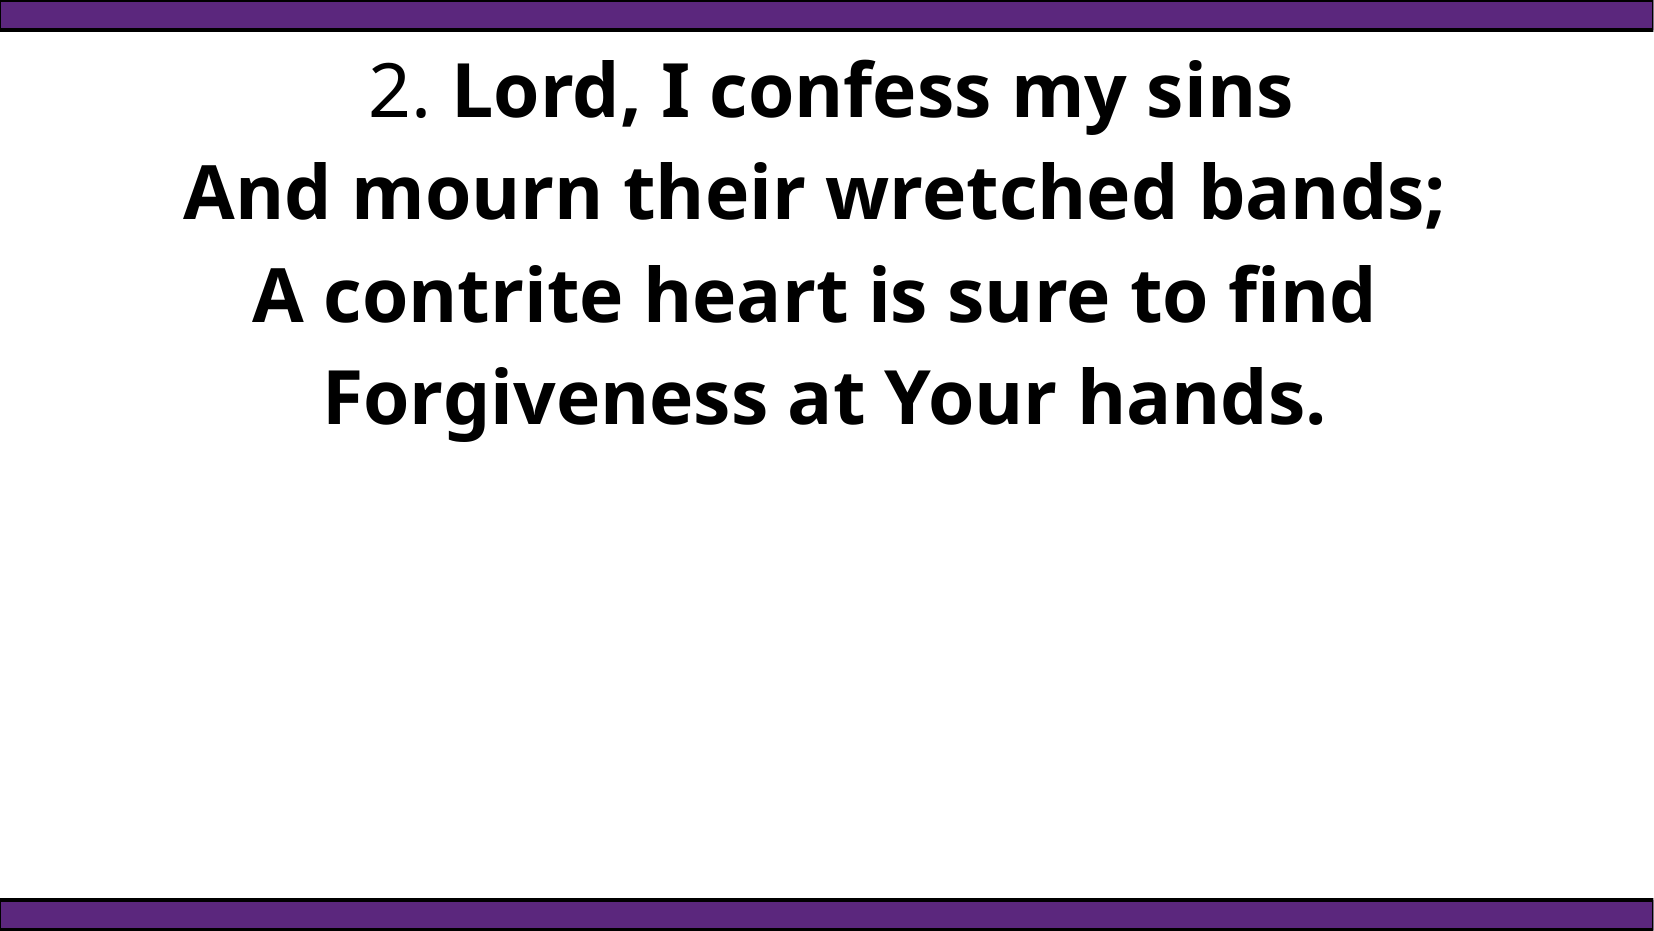

2. Lord, I confess my sins
And mourn their wretched bands;
A contrite heart is sure to find
Forgiveness at Your hands.